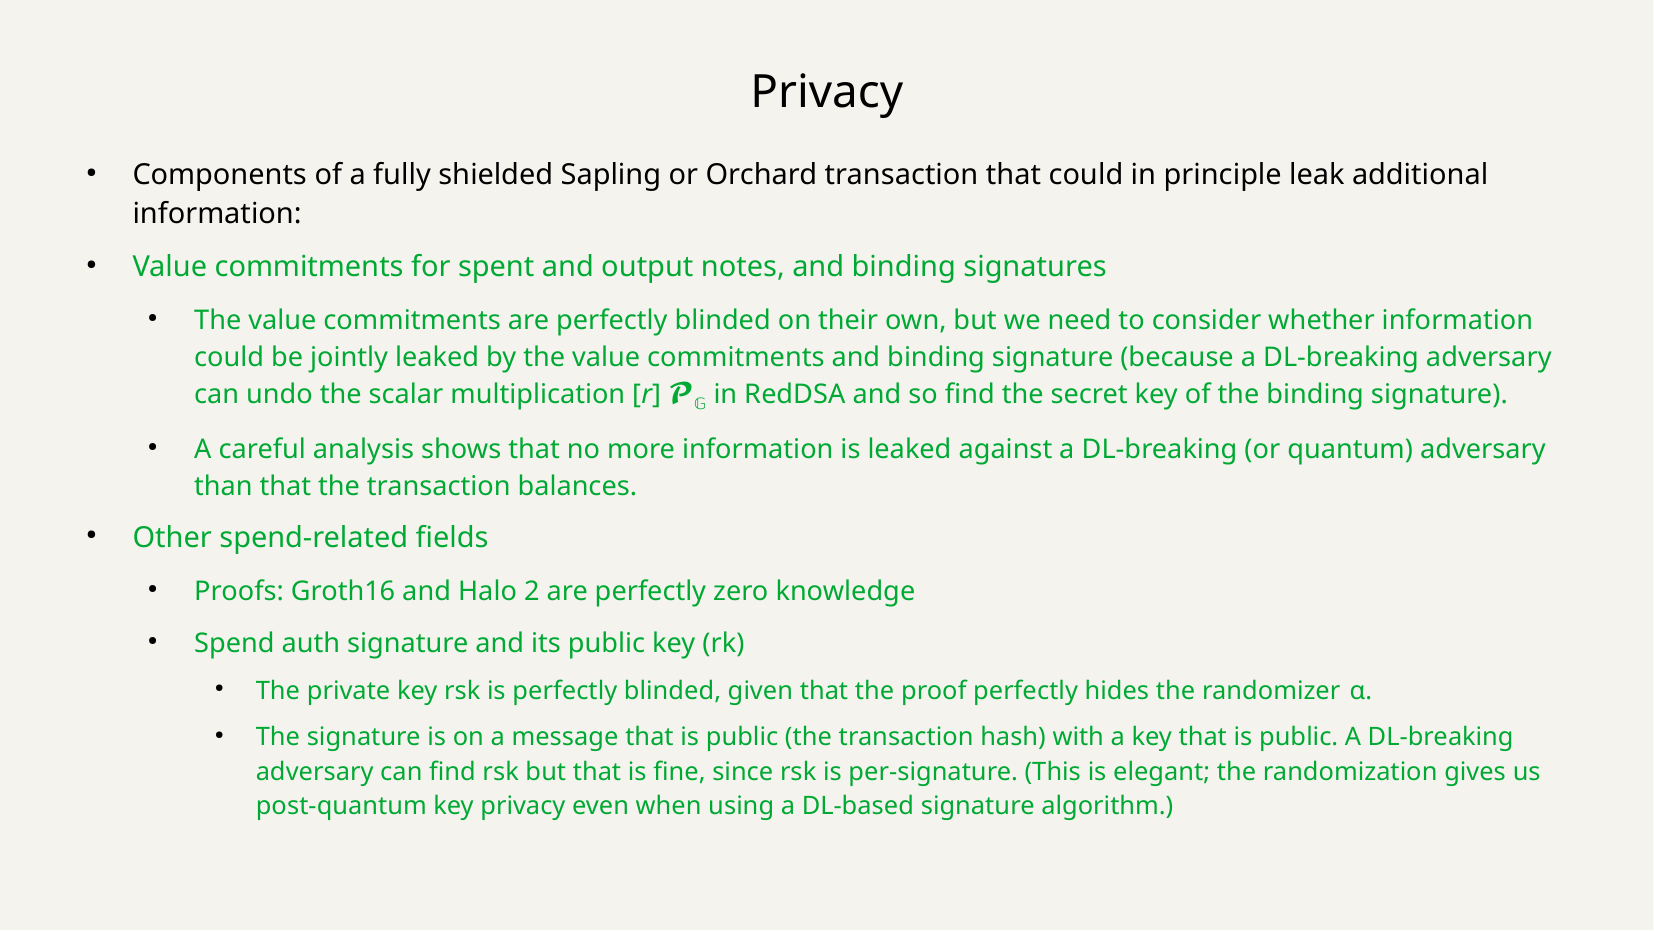

# Privacy
Components of a fully shielded Sapling or Orchard transaction that could in principle leak additional information:
Value commitments for spent and output notes, and binding signatures
The value commitments are perfectly blinded on their own, but we need to consider whether information could be jointly leaked by the value commitments and binding signature (because a DL-breaking adversary can undo the scalar multiplication [r] 𝓟𝔾 in RedDSA and so find the secret key of the binding signature).
A careful analysis shows that no more information is leaked against a DL-breaking (or quantum) adversary than that the transaction balances.
Other spend-related fields
Proofs: Groth16 and Halo 2 are perfectly zero knowledge
Spend auth signature and its public key (rk)
The private key rsk is perfectly blinded, given that the proof perfectly hides the randomizer α.
The signature is on a message that is public (the transaction hash) with a key that is public. A DL-breaking adversary can find rsk but that is fine, since rsk is per-signature. (This is elegant; the randomization gives us post-quantum key privacy even when using a DL-based signature algorithm.)